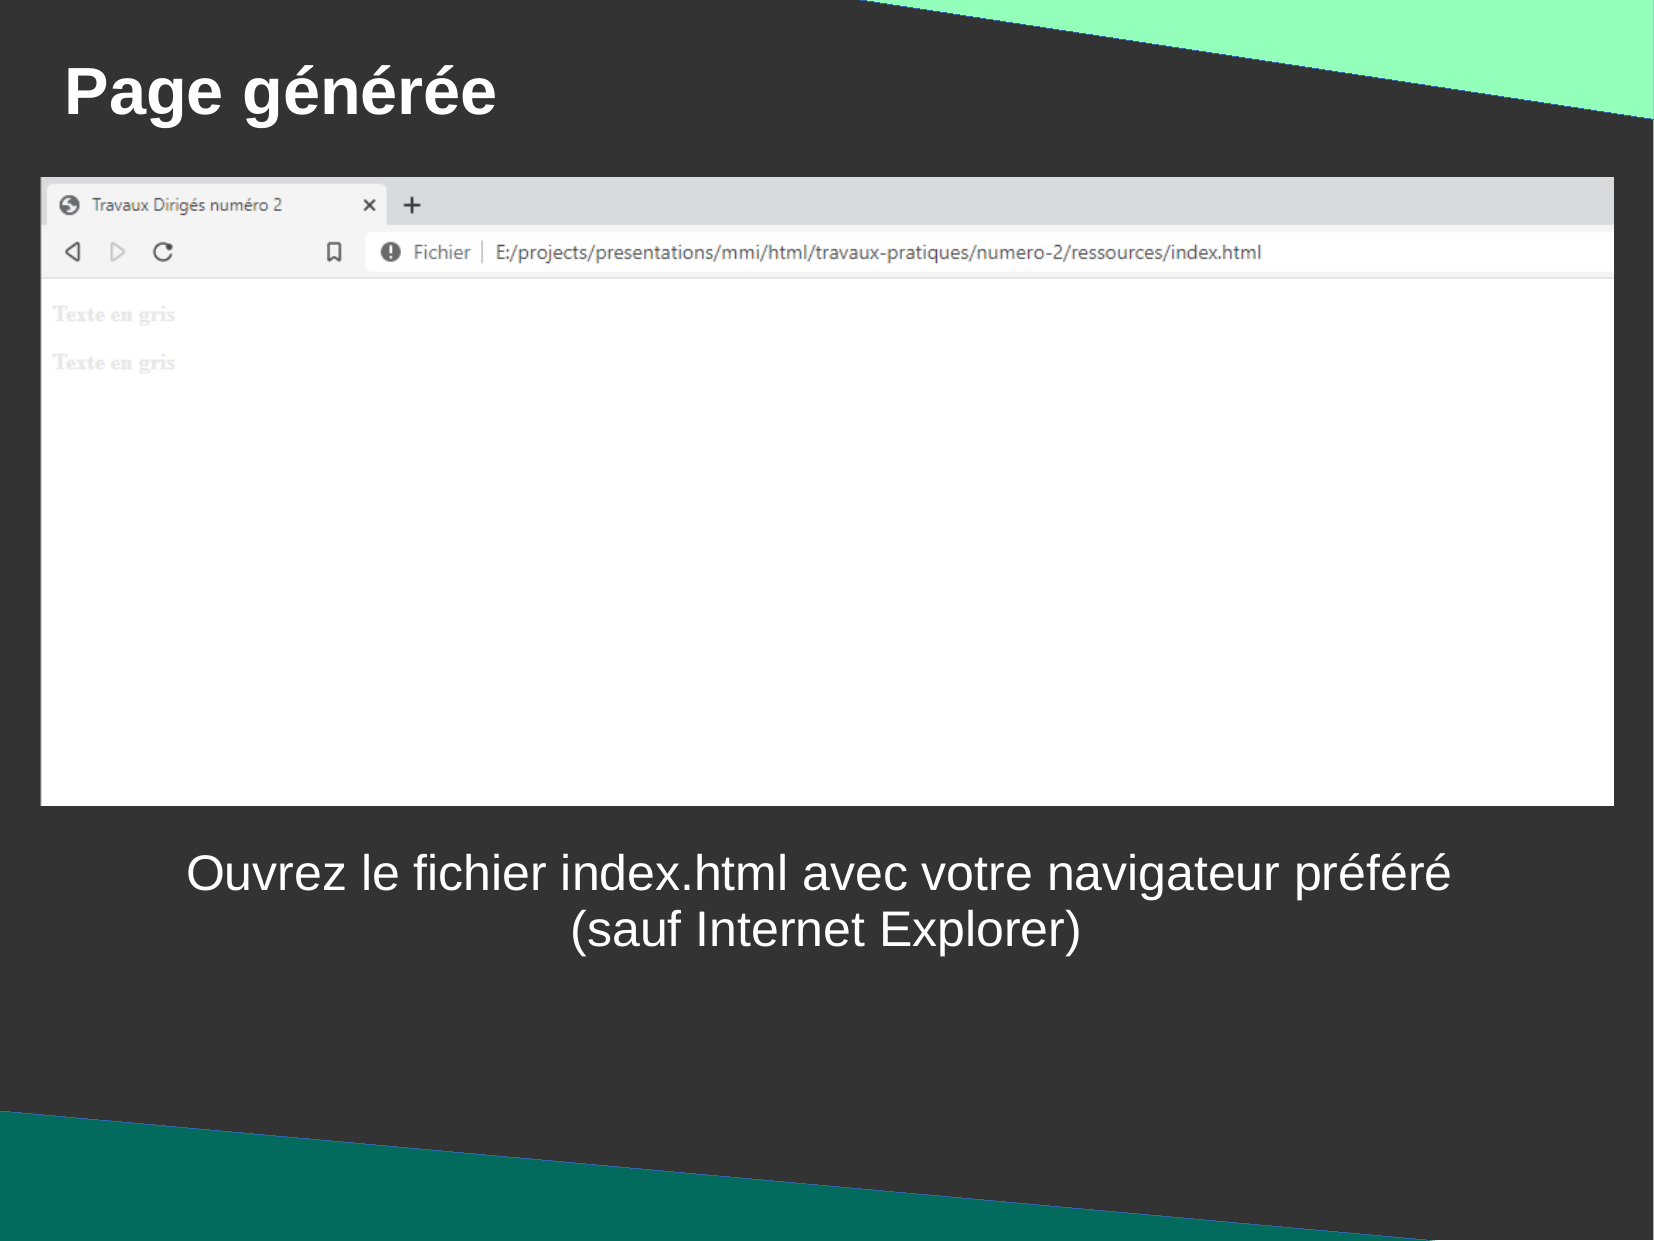

# Page générée
Ouvrez le fichier index.html avec votre navigateur préféré
(sauf Internet Explorer)